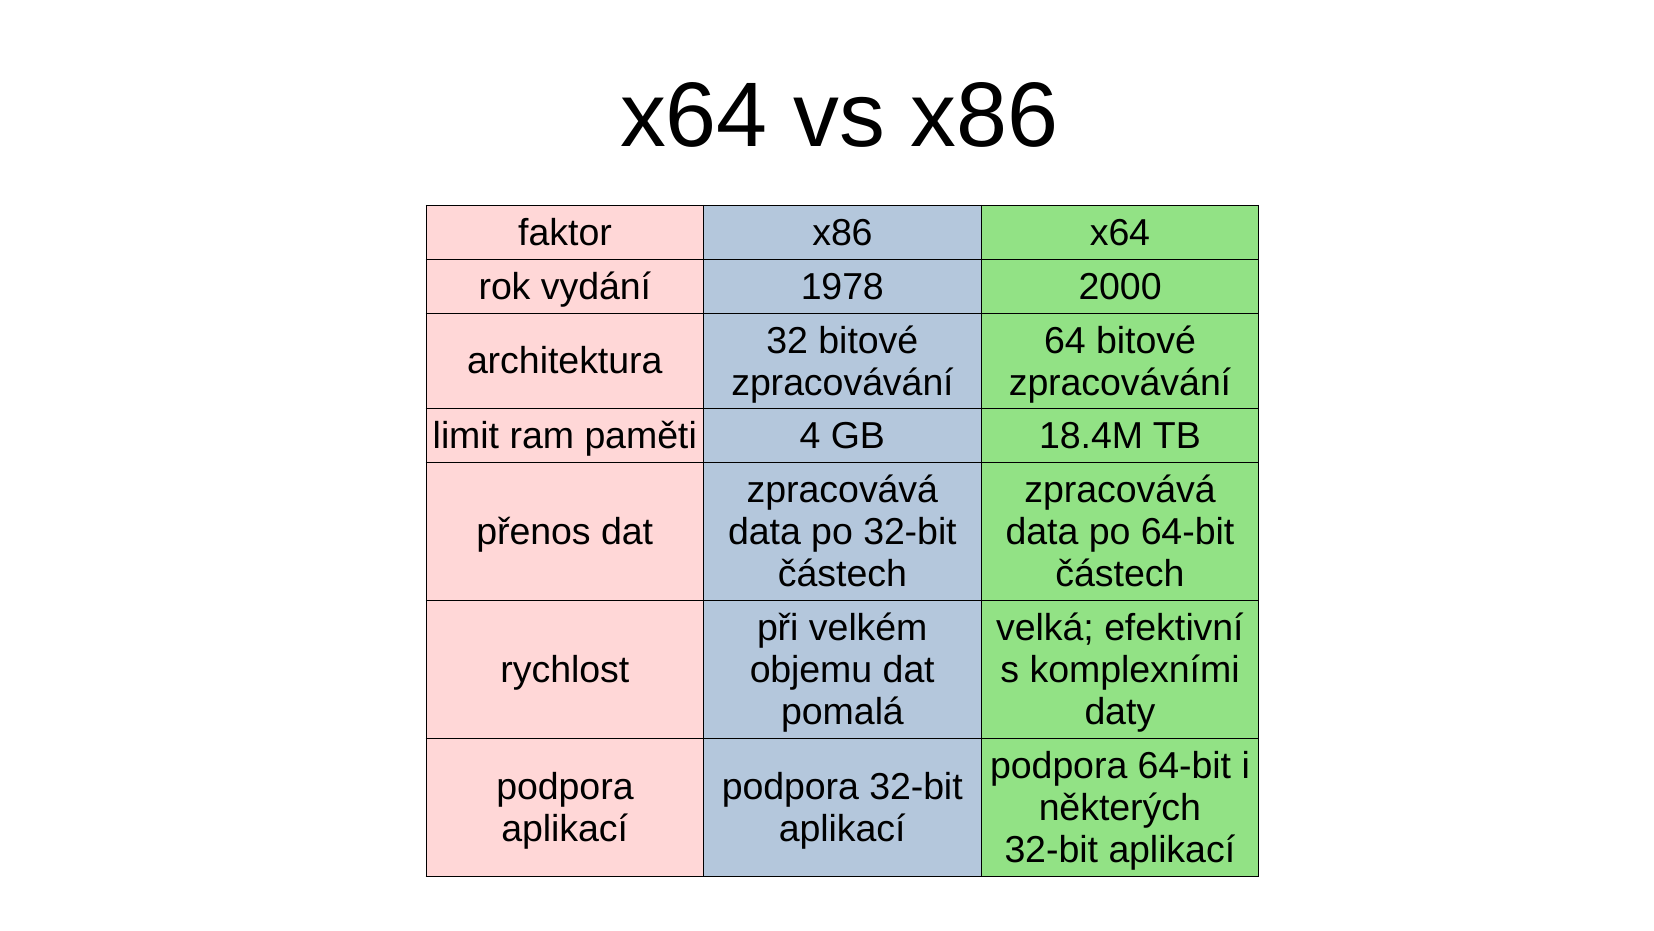

# x64 vs x86
| faktor | x86 | x64 |
| --- | --- | --- |
| rok vydání | 1978 | 2000 |
| architektura | 32 bitové zpracovávání | 64 bitové zpracovávání |
| limit ram paměti | 4 GB | 18.4M TB |
| přenos dat | zpracovává data po 32-bit částech | zpracovává data po 64-bit částech |
| rychlost | při velkém objemu dat pomalá | velká; efektivní s komplexními daty |
| podpora aplikací | podpora 32-bit aplikací | podpora 64-bit i některých 32-bit aplikací |